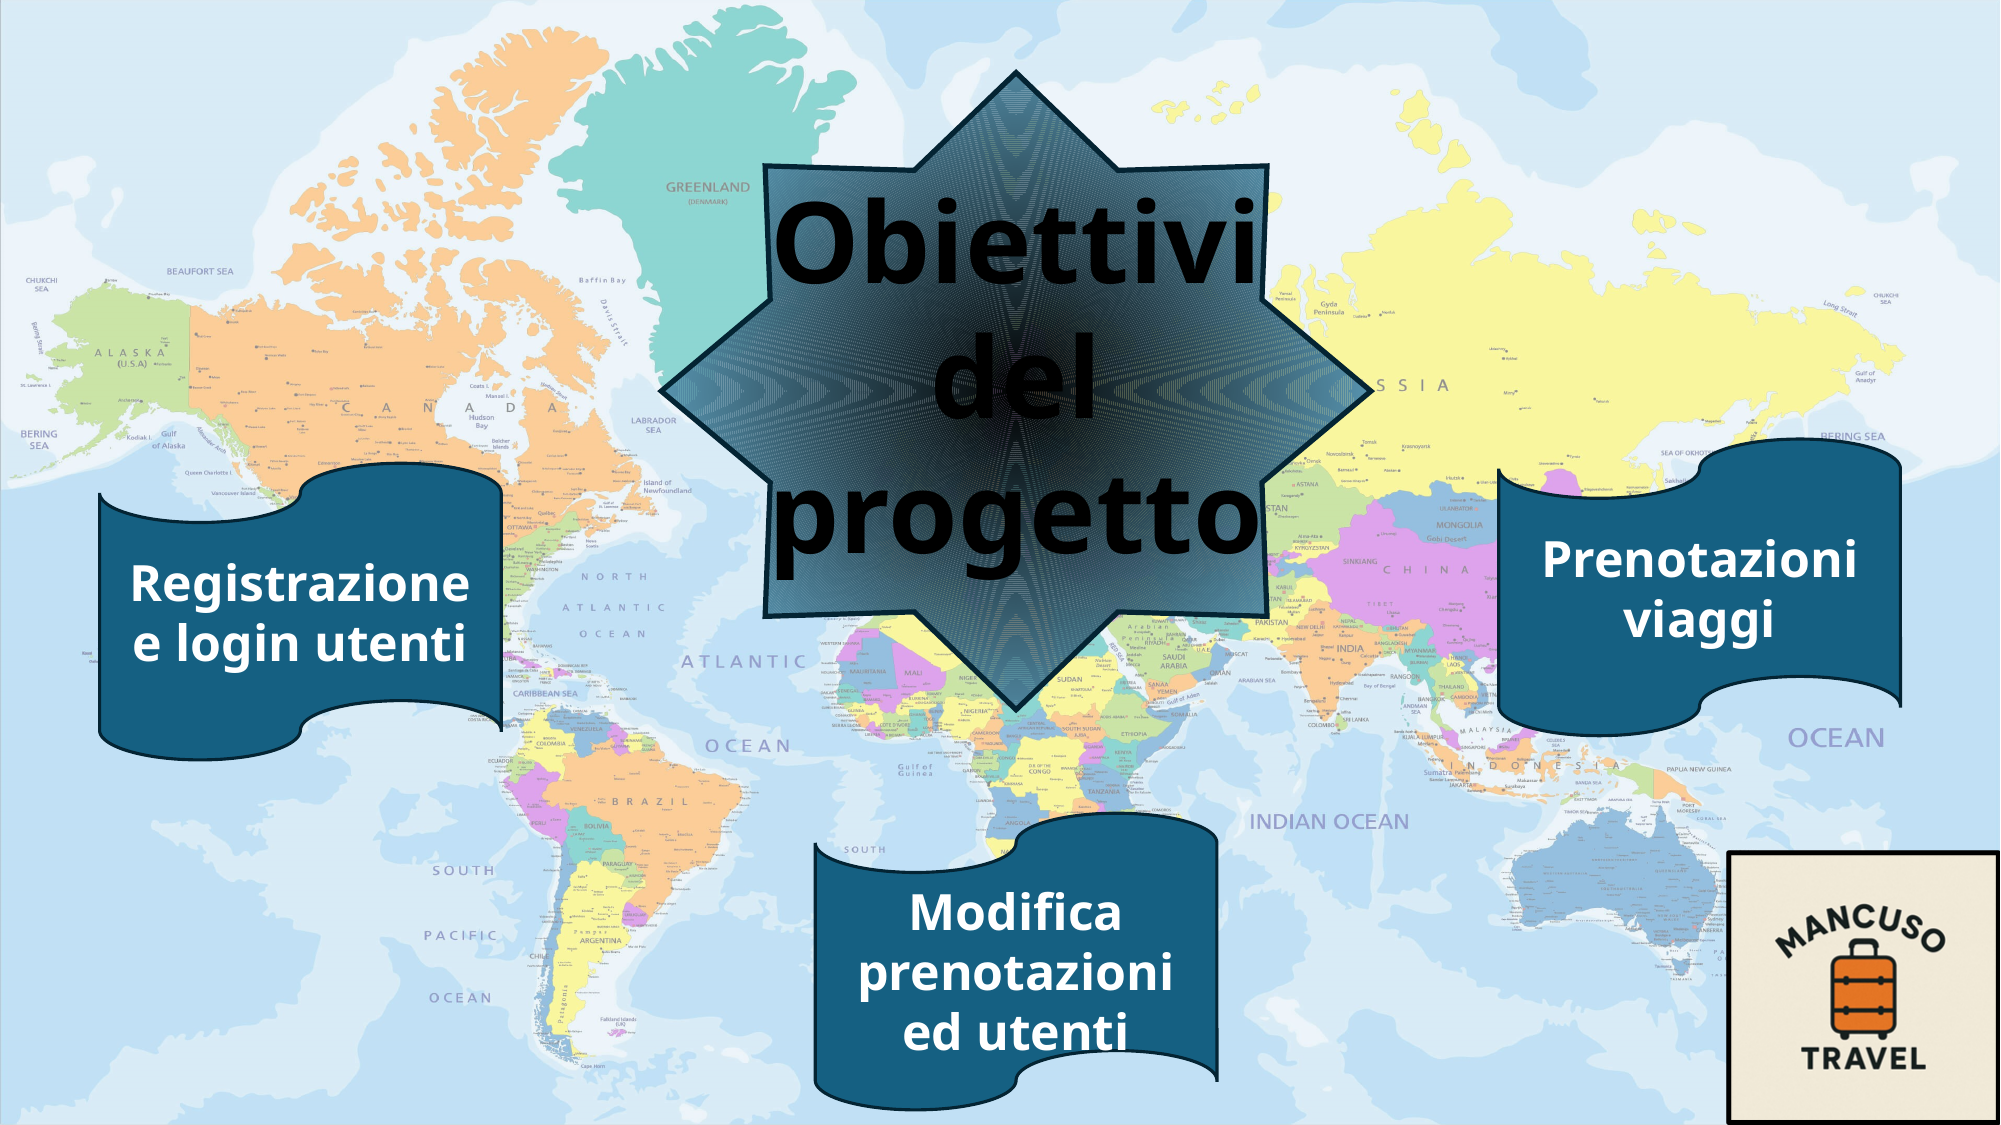

Obiettivi del progetto
Prenotazioni viaggi
Registrazione e login utenti
Modifica prenotazioni ed utenti